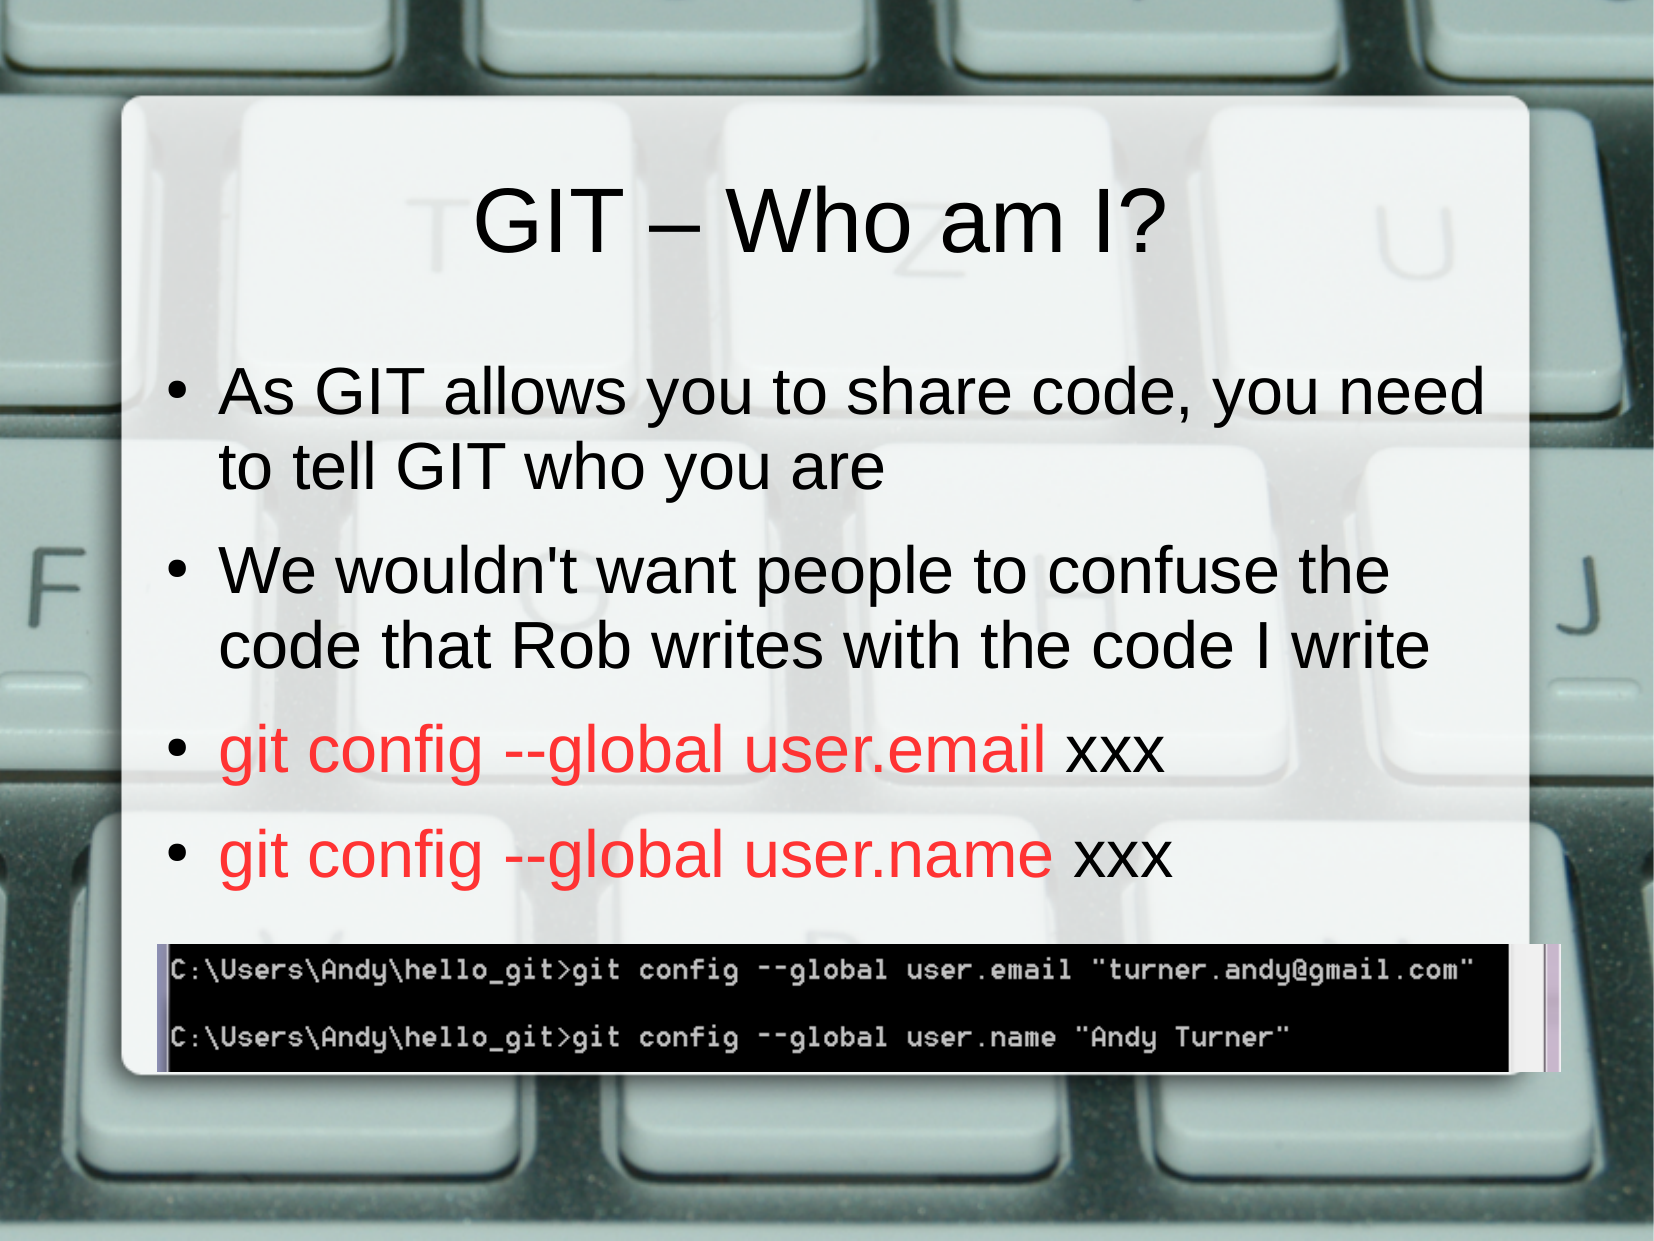

# GIT – Who am I?
As GIT allows you to share code, you need to tell GIT who you are
We wouldn't want people to confuse the code that Rob writes with the code I write
git config --global user.email xxx
git config --global user.name xxx